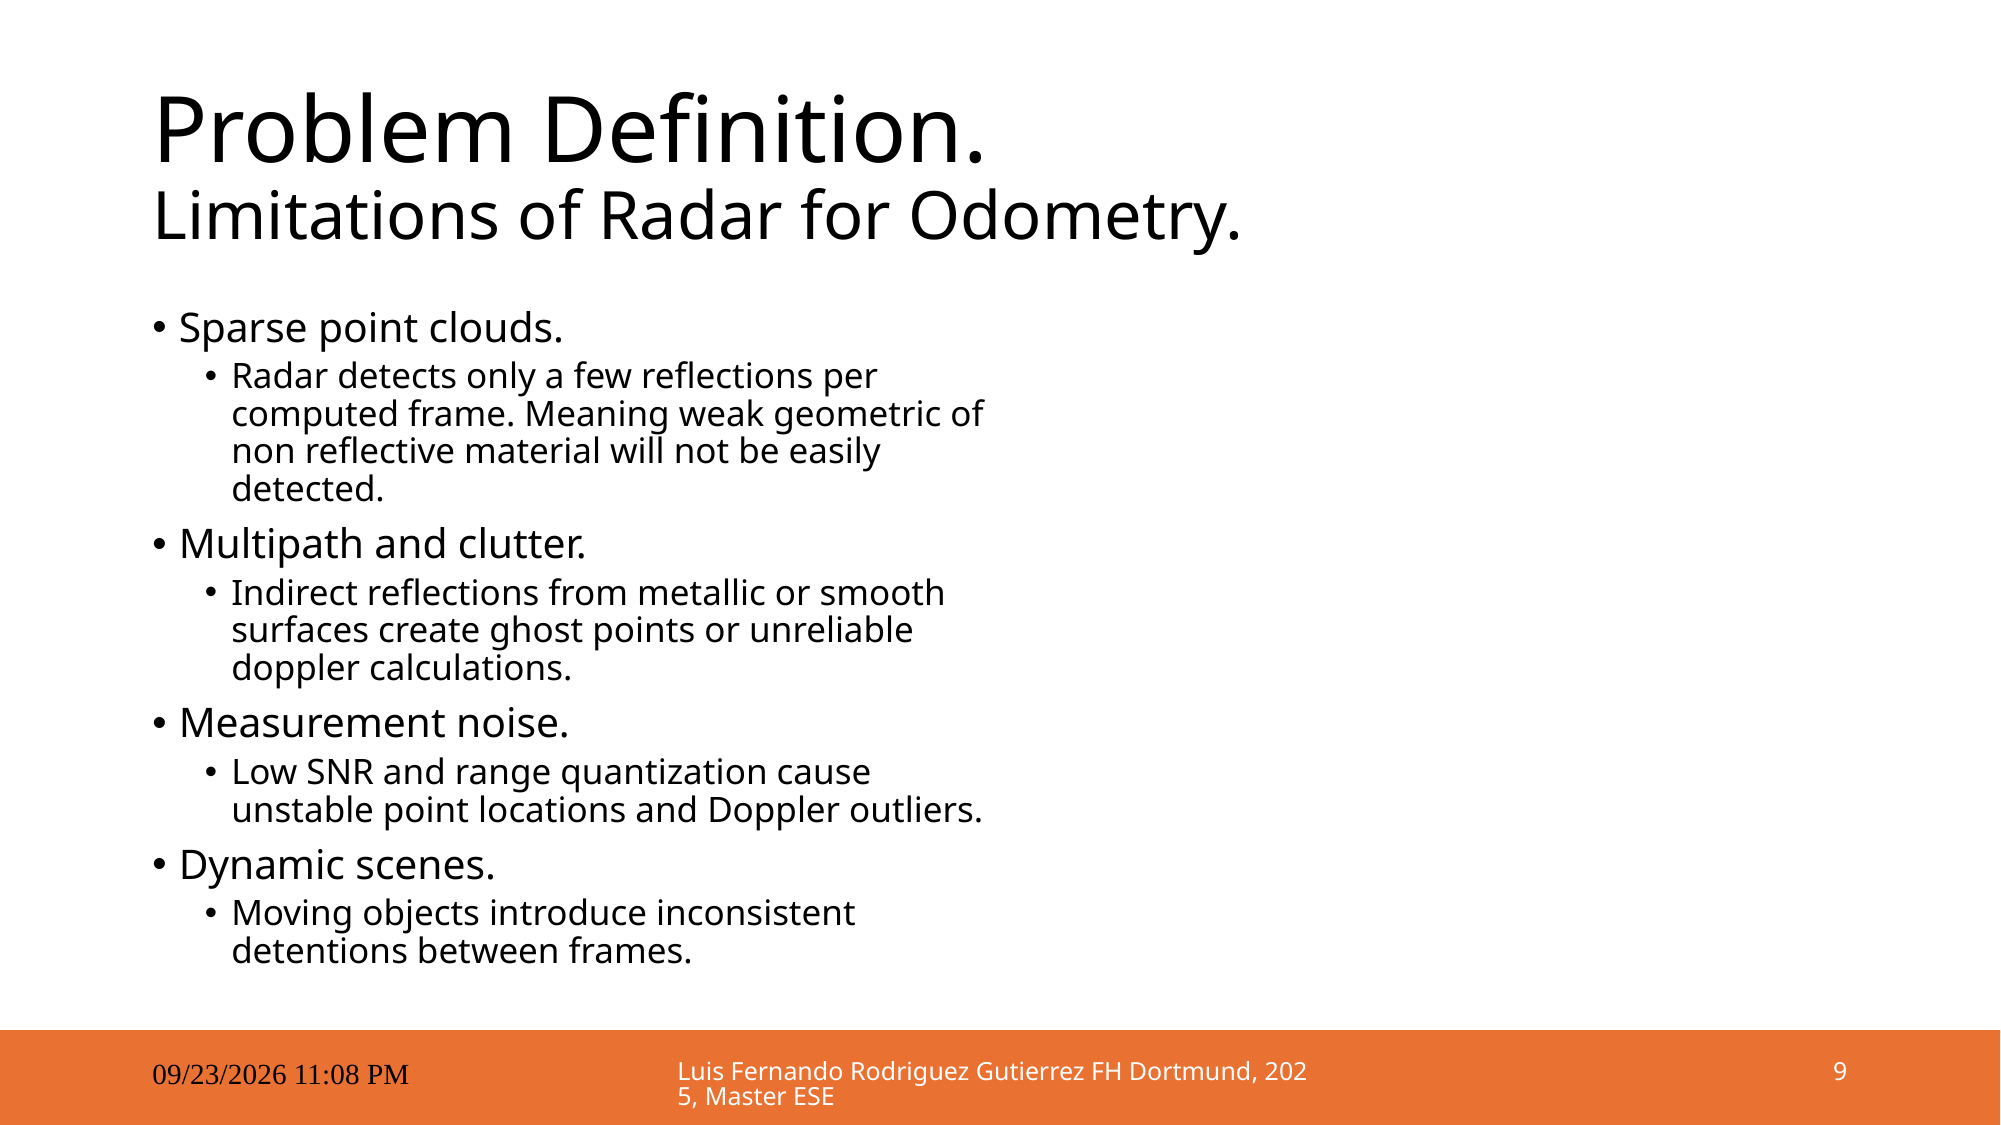

# Problem Definition. Limitations of Radar for Odometry.
Sparse point clouds.
Radar detects only a few reflections per computed frame. Meaning weak geometric of non reflective material will not be easily detected.
Multipath and clutter.
Indirect reflections from metallic or smooth surfaces create ghost points or unreliable doppler calculations.
Measurement noise.
Low SNR and range quantization cause unstable point locations and Doppler outliers.
Dynamic scenes.
Moving objects introduce inconsistent detentions between frames.
Luis Fernando Rodriguez Gutierrez FH Dortmund, 2025, Master ESE
9